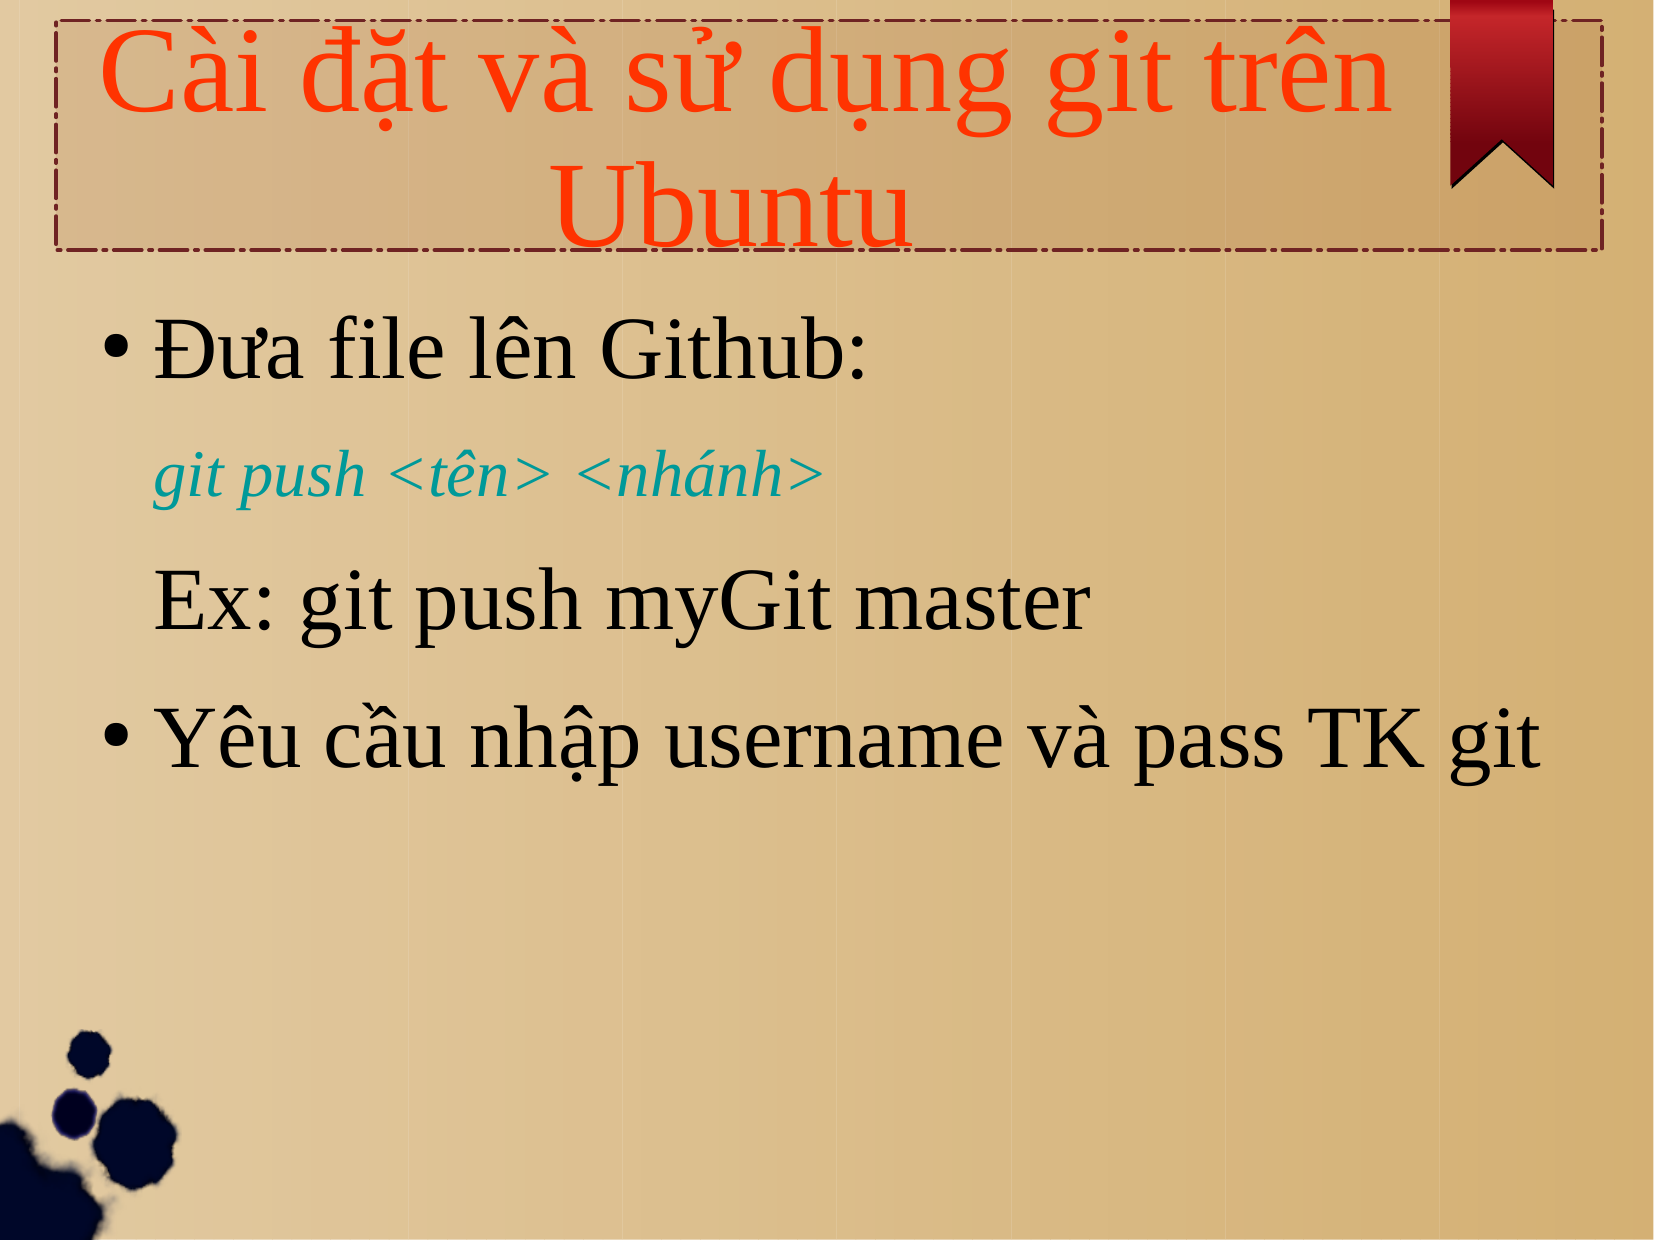

# Cài đặt và sử dụng git trên Ubuntu
Đưa file lên Github:
git push <tên> <nhánh>
Ex: git push myGit master
Yêu cầu nhập username và pass TK git